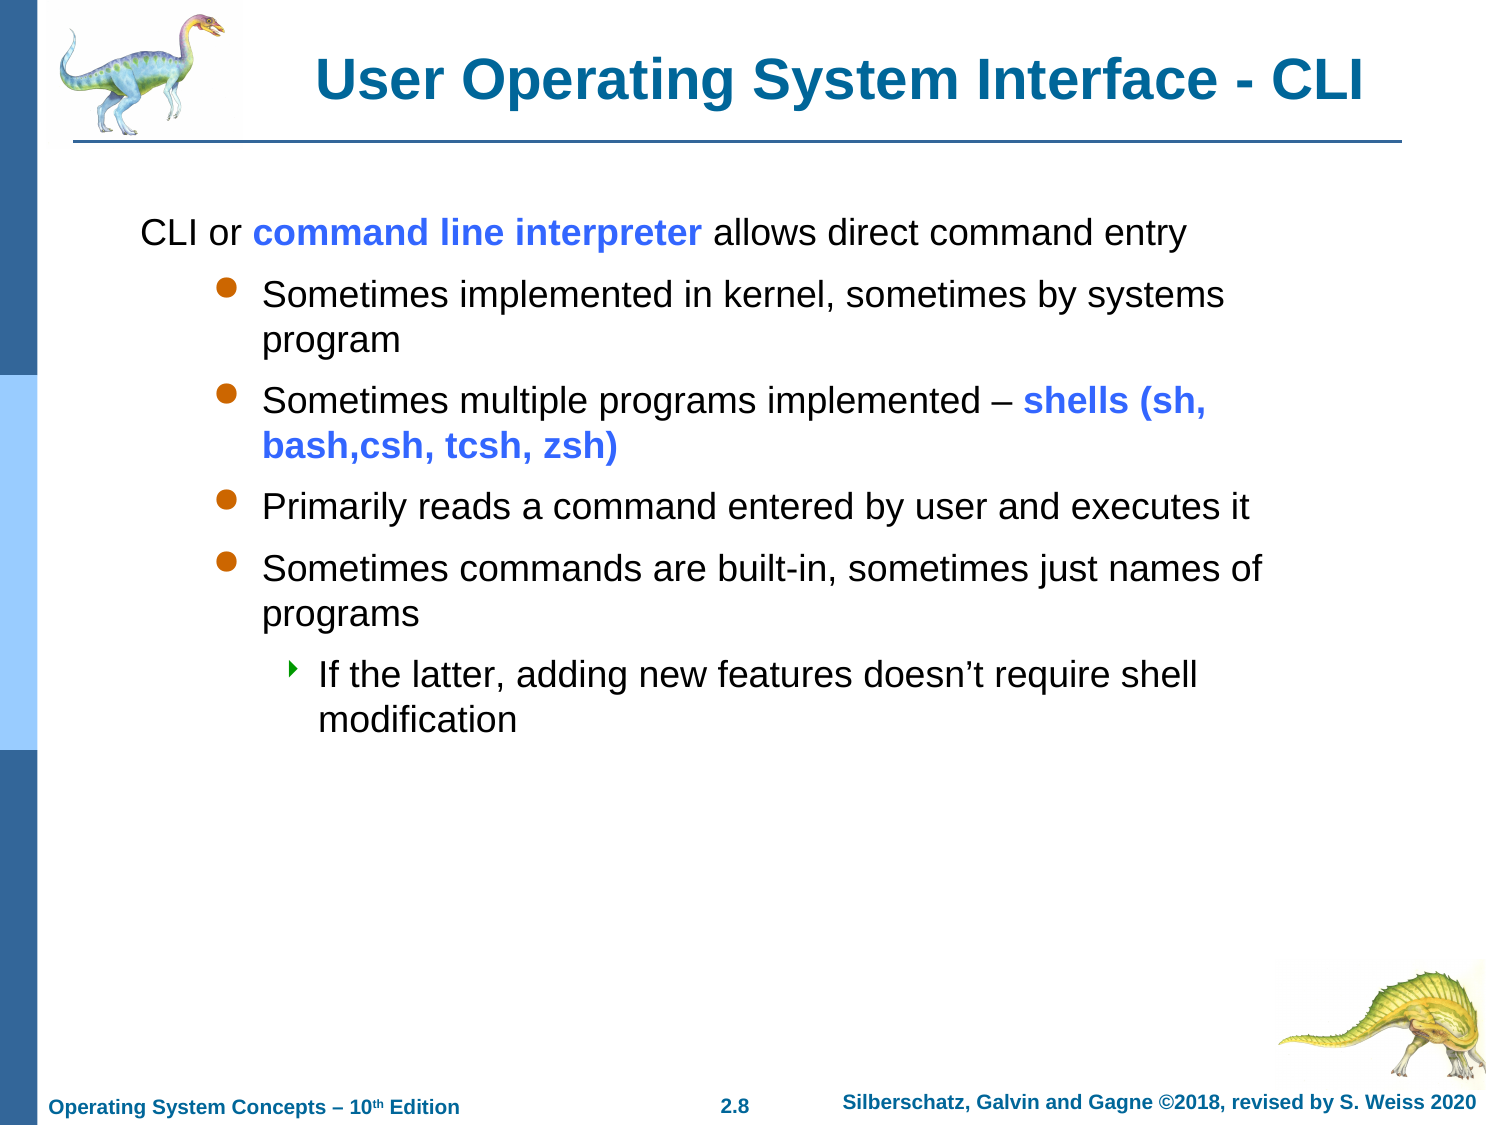

# User Operating System Interface - CLI
CLI or command line interpreter allows direct command entry
Sometimes implemented in kernel, sometimes by systems program
Sometimes multiple programs implemented – shells (sh, bash,csh, tcsh, zsh)
Primarily reads a command entered by user and executes it
Sometimes commands are built-in, sometimes just names of programs
If the latter, adding new features doesn’t require shell modification